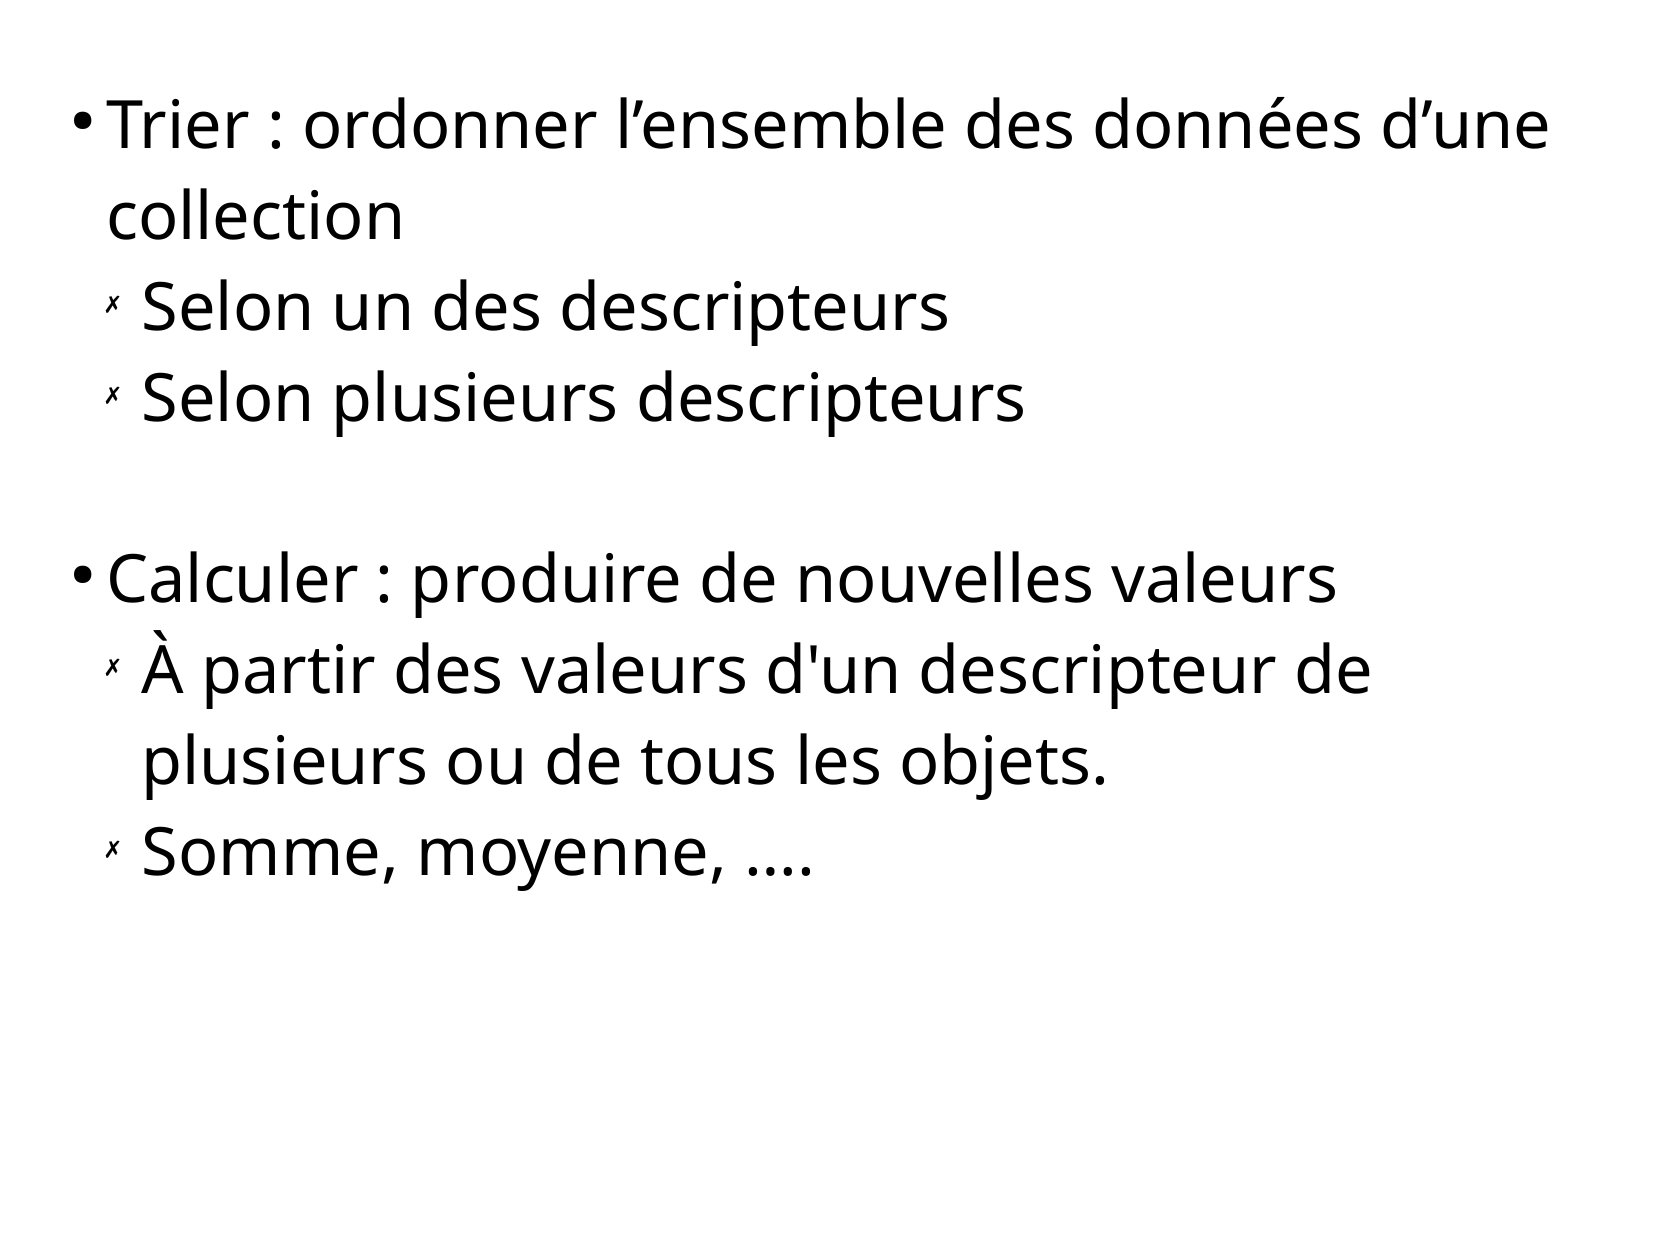

# Trier : ordonner l’ensemble des données d’une collection
Selon un des descripteurs
Selon plusieurs descripteurs
Calculer : produire de nouvelles valeurs
À partir des valeurs d'un descripteur de plusieurs ou de tous les objets.
Somme, moyenne, ….